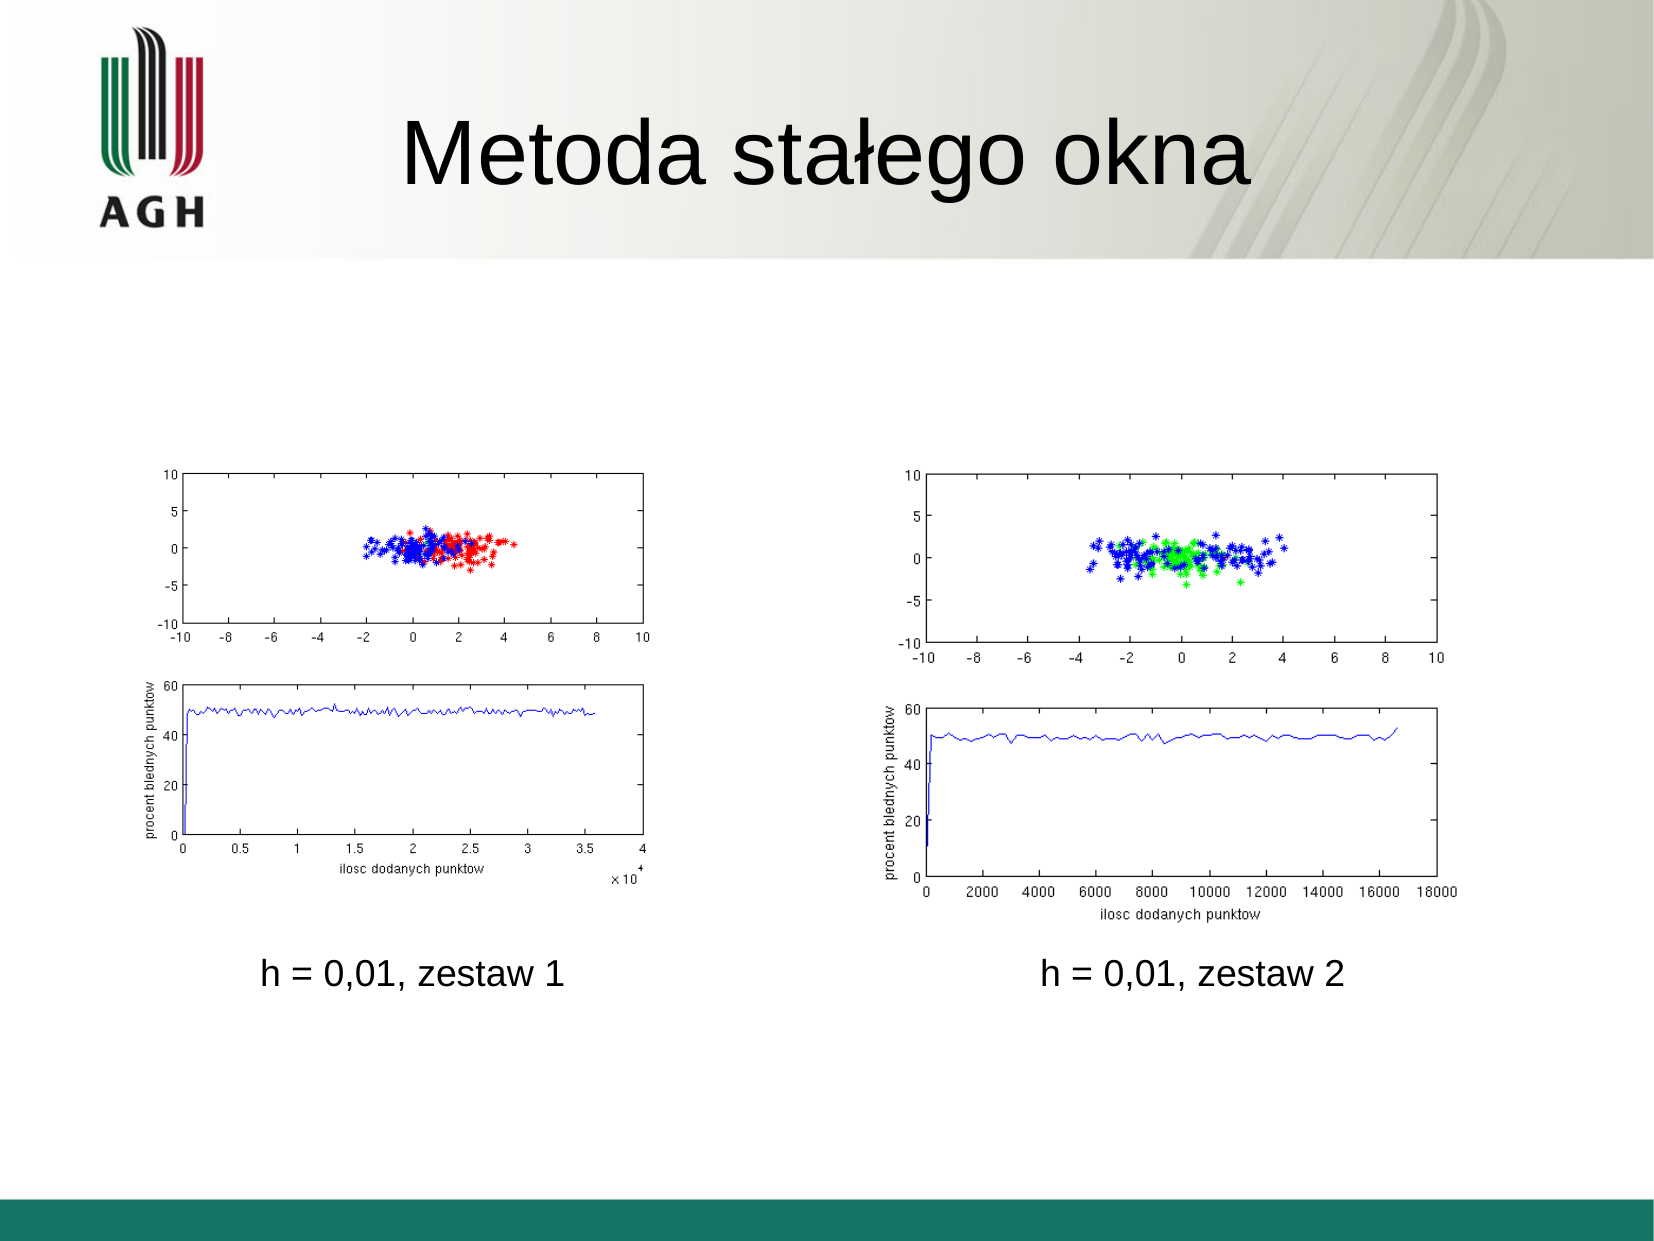

# Metoda stałego okna
h = 0,01, zestaw 1
h = 0,01, zestaw 2